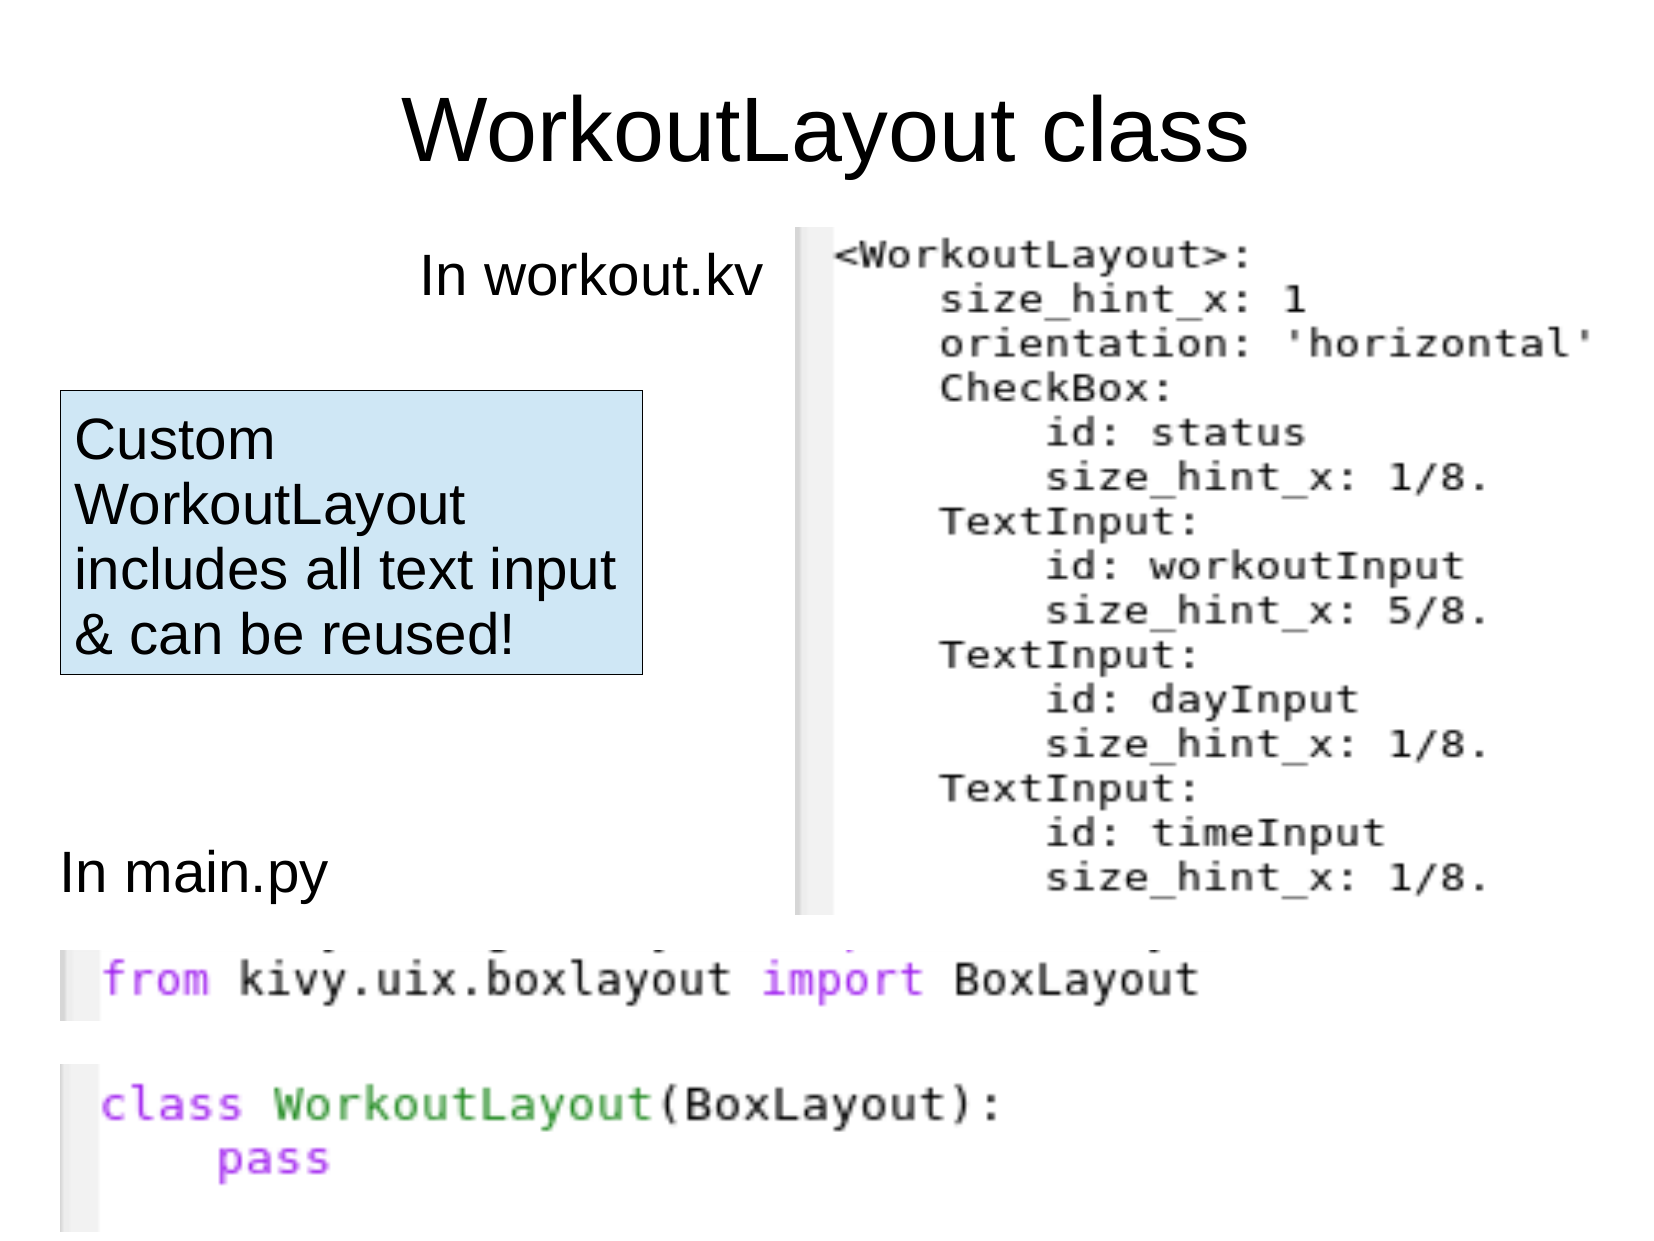

# WorkoutLayout class
In workout.kv
Custom WorkoutLayout includes all text input & can be reused!
In main.py